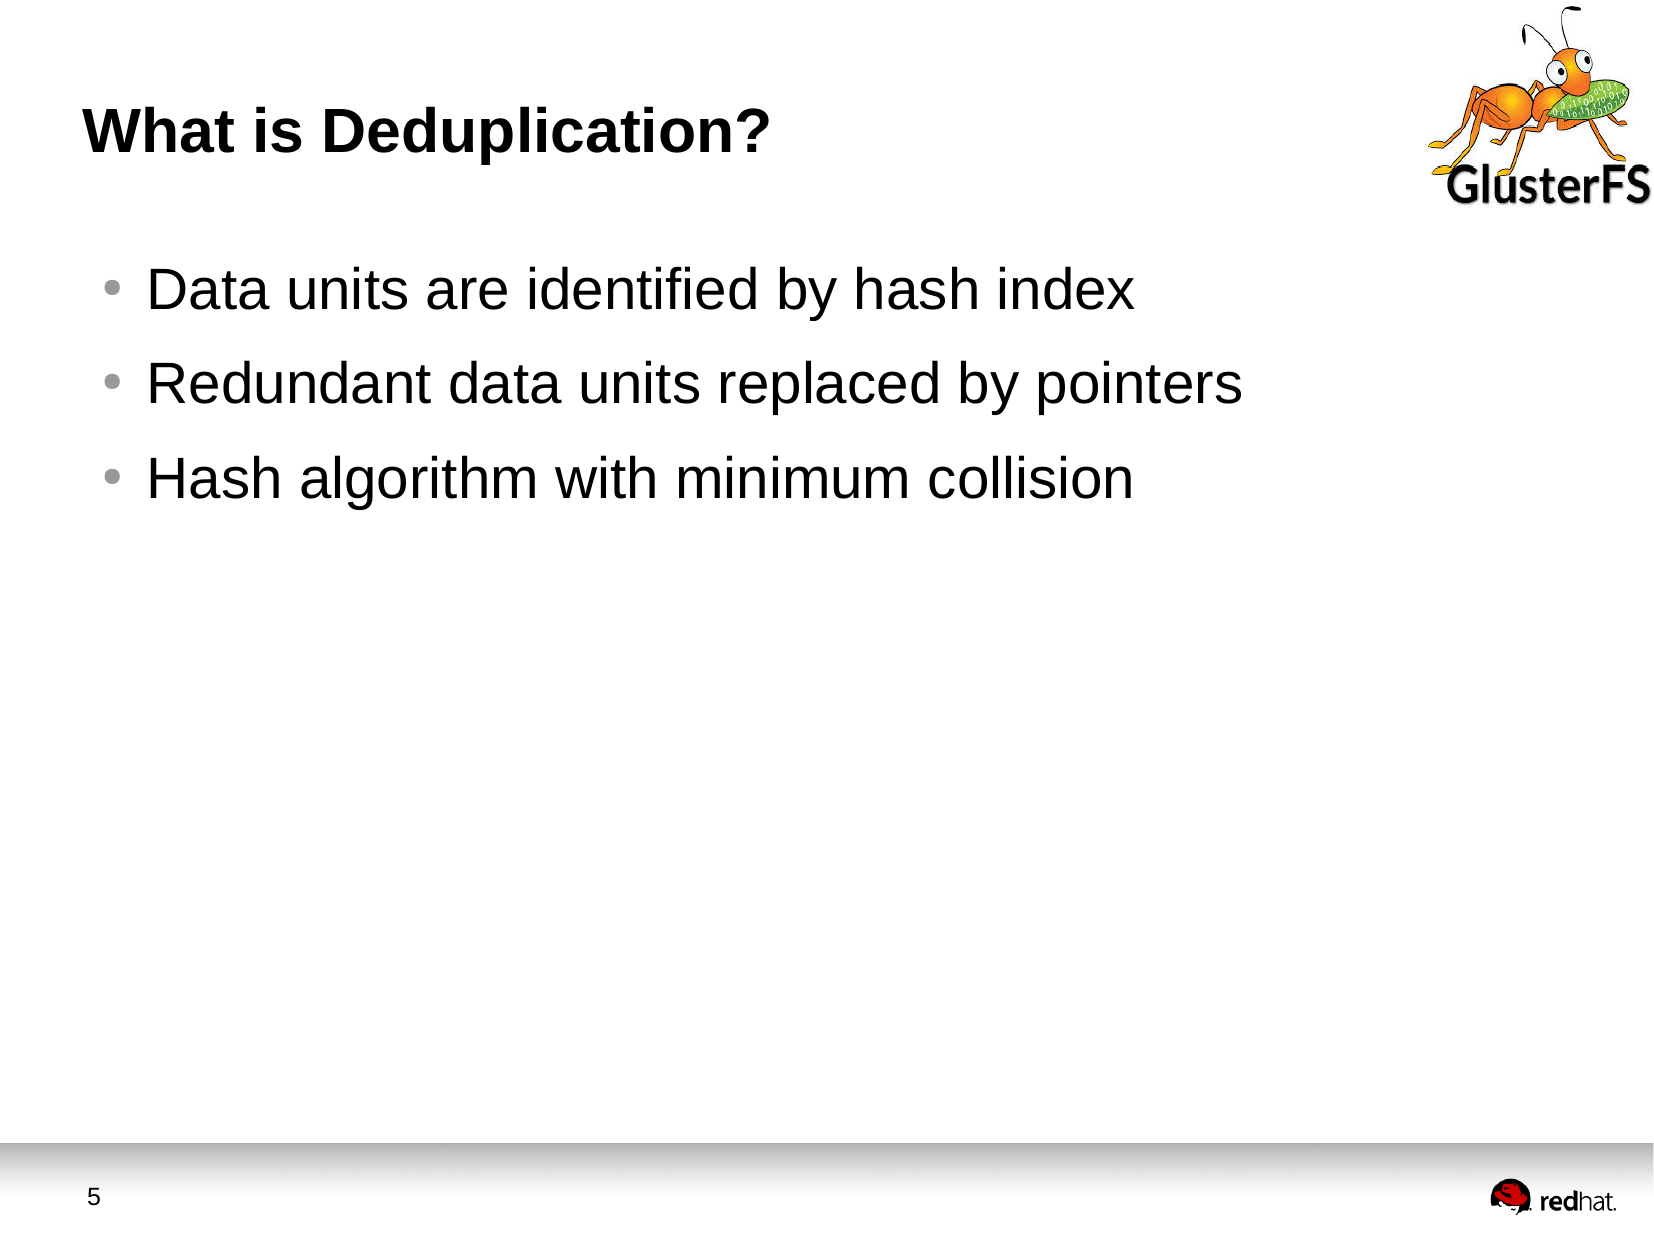

# What is Deduplication?
Data units are identified by hash index
Redundant data units replaced by pointers
Hash algorithm with minimum collision